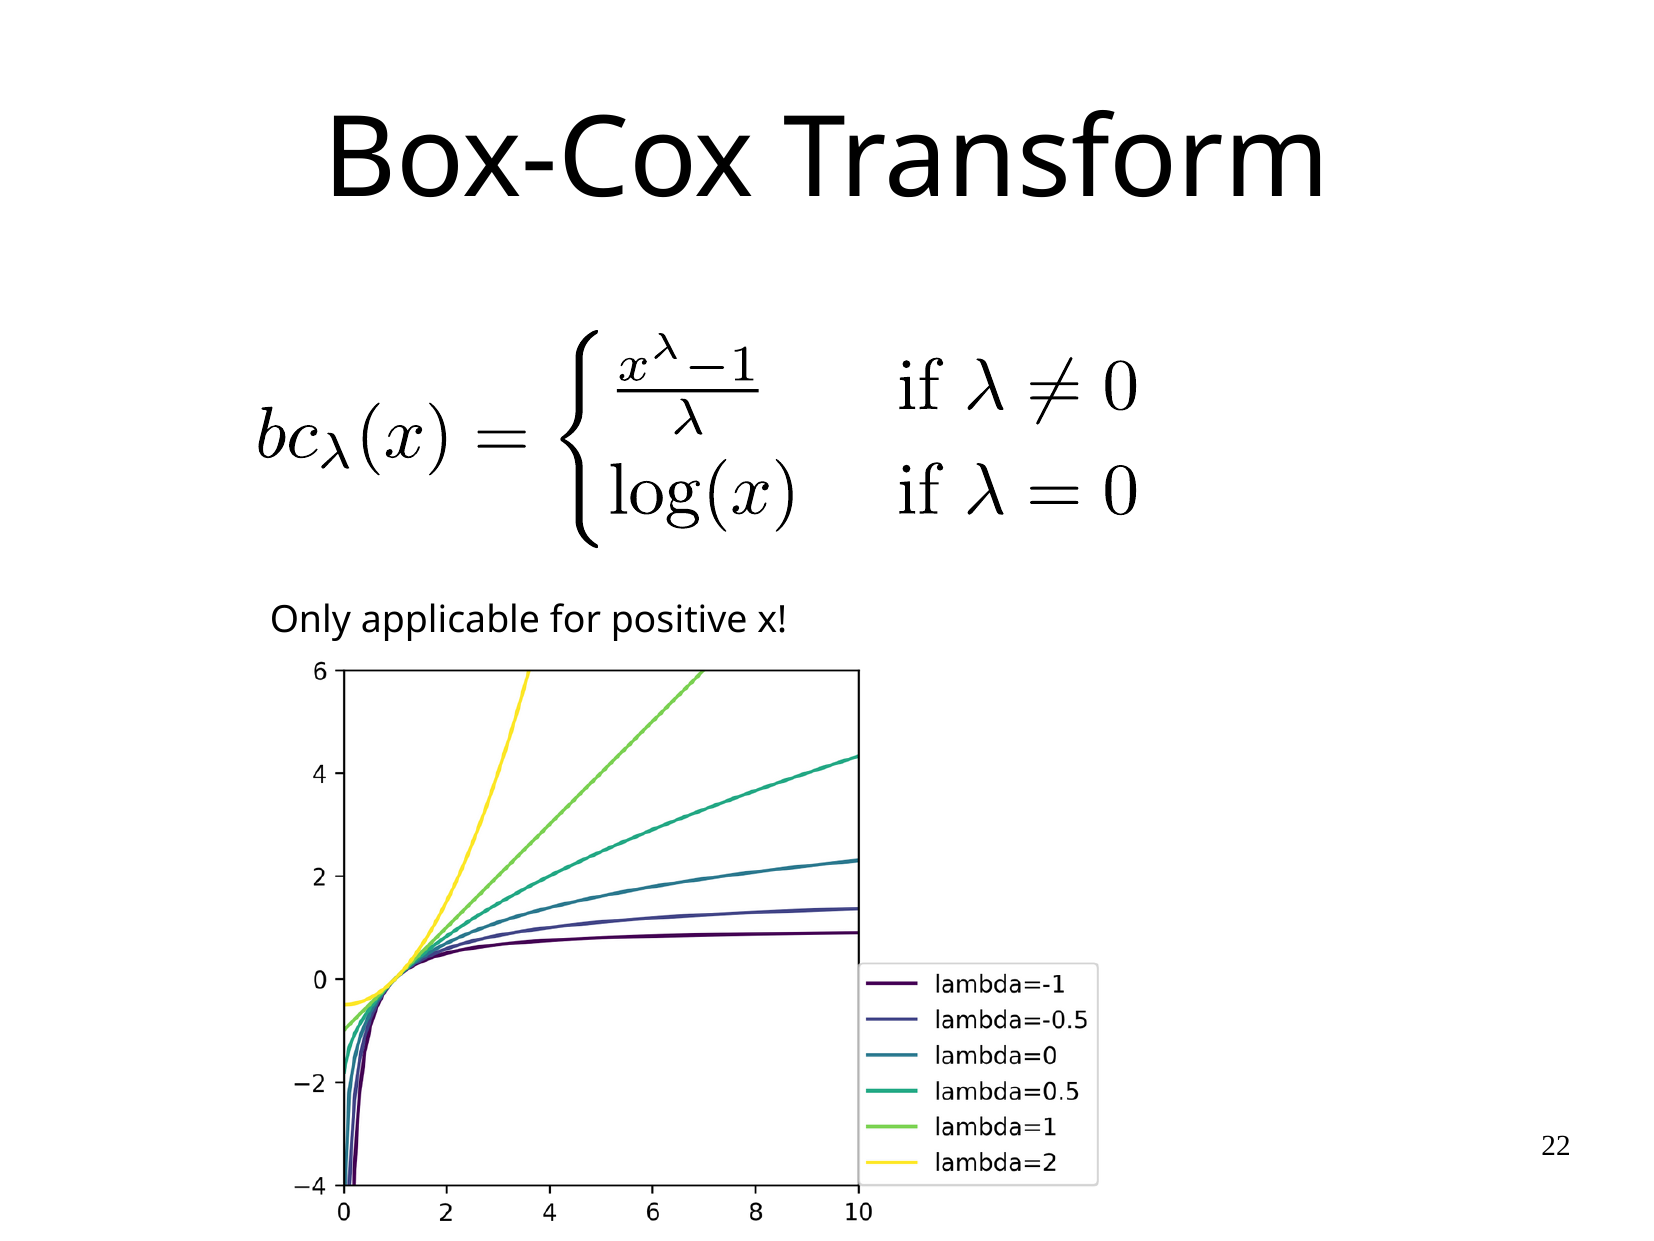

# Box-Cox Transform
Only applicable for positive x!
22